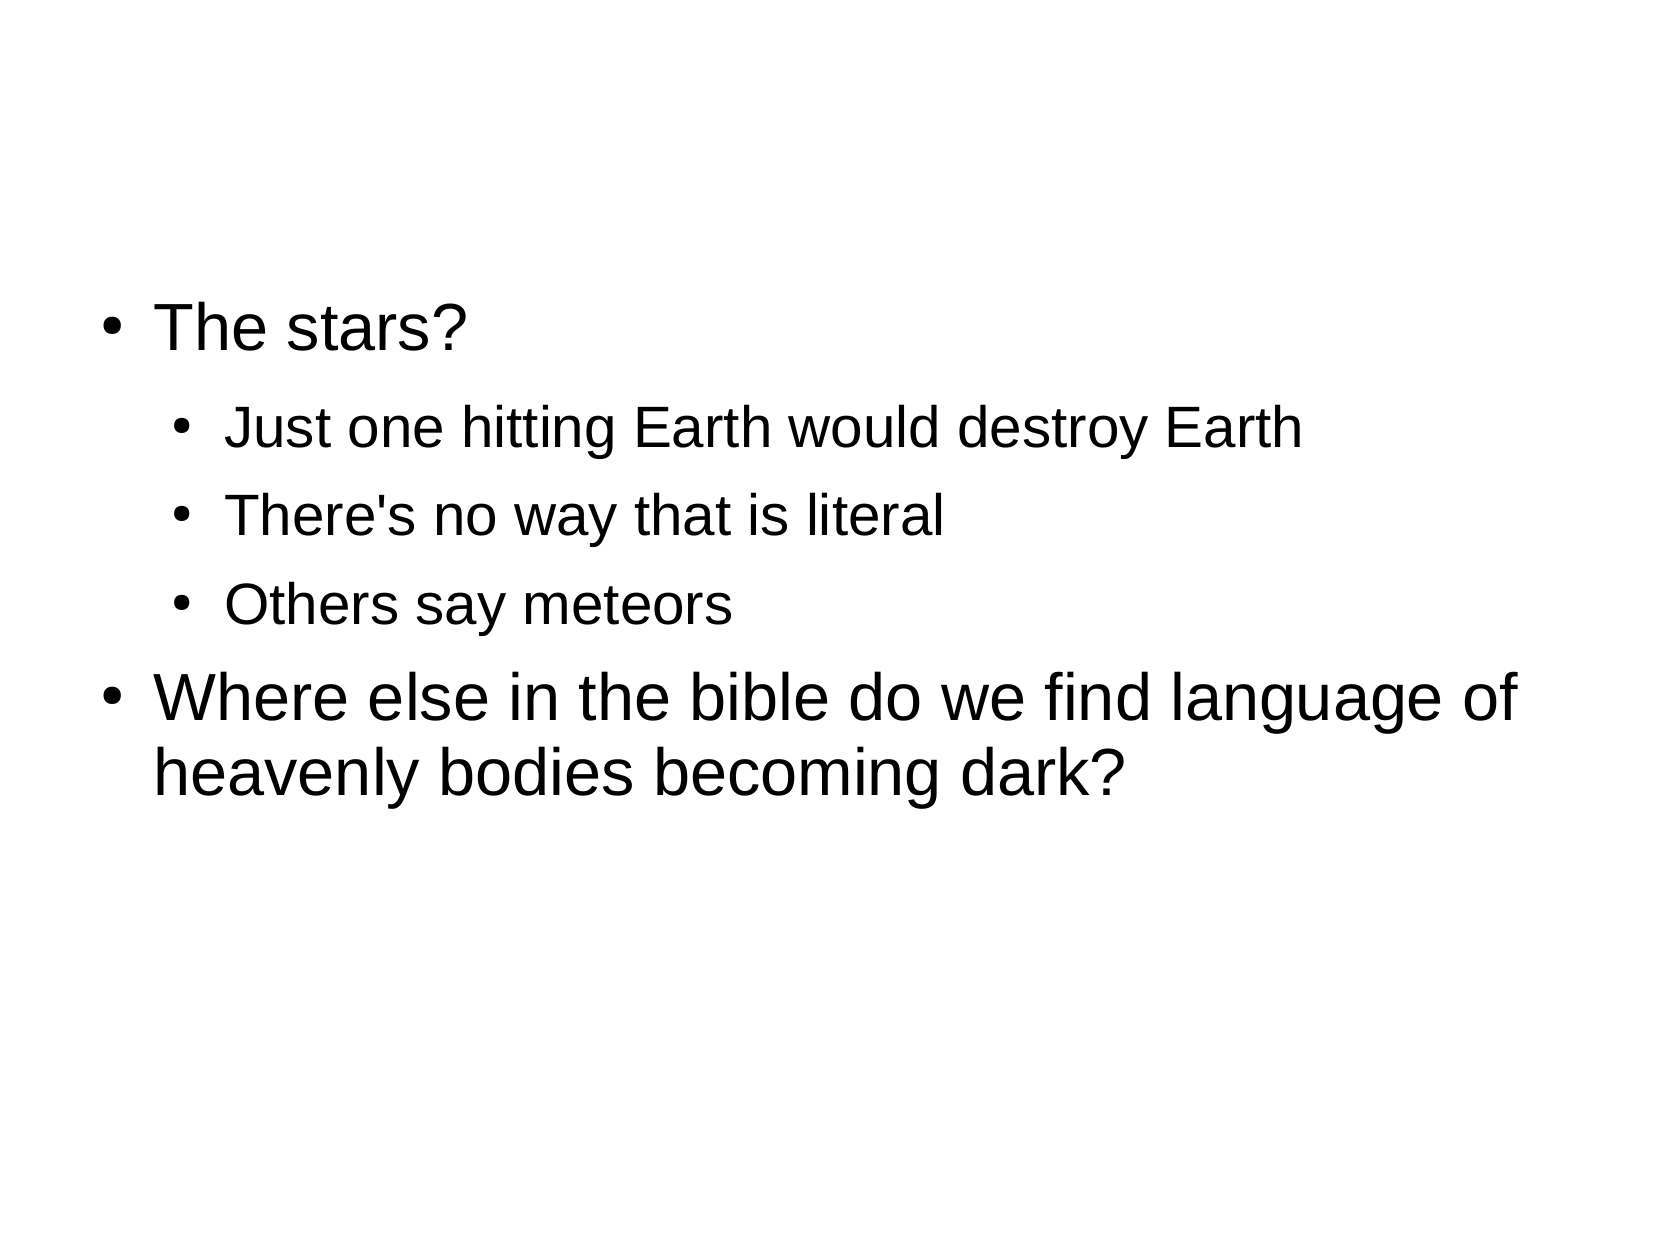

#
The stars?
Just one hitting Earth would destroy Earth
There's no way that is literal
Others say meteors
Where else in the bible do we find language of heavenly bodies becoming dark?